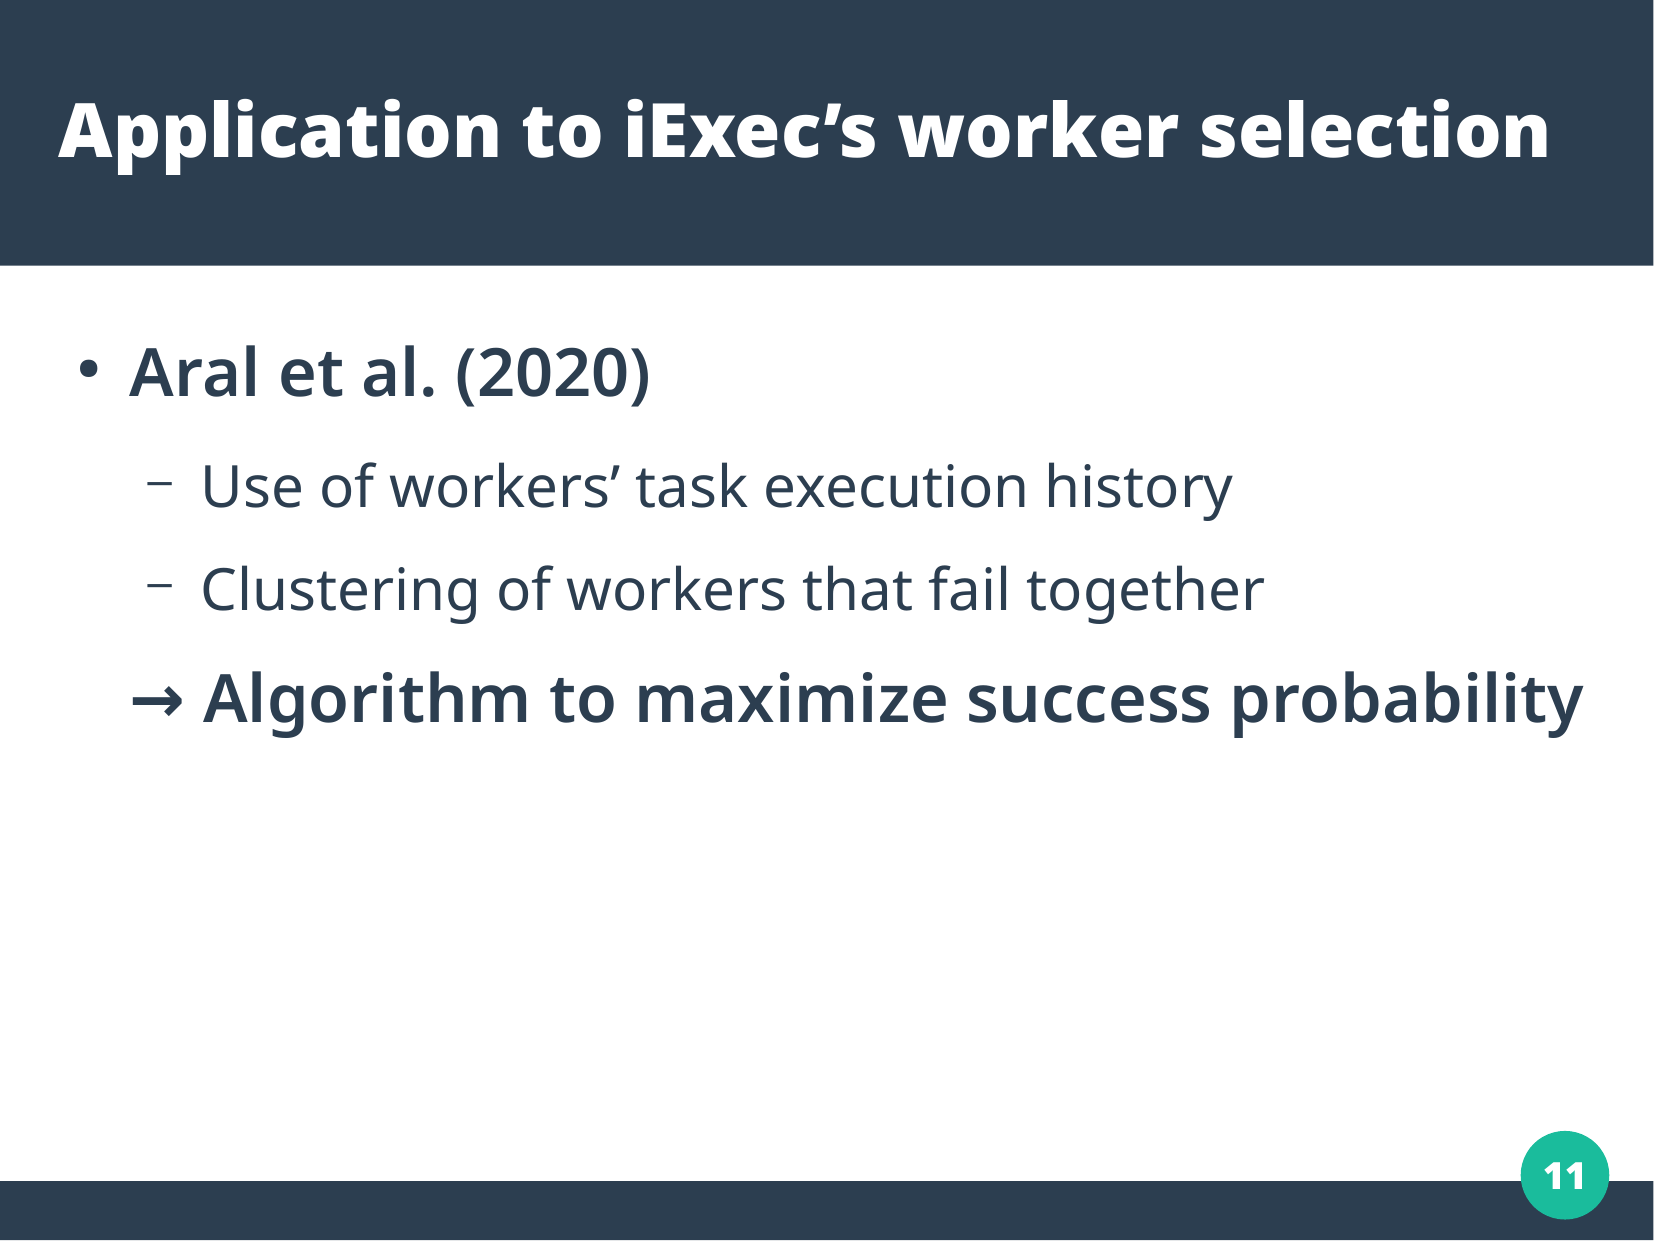

# Application to iExec’s worker selection
Aral et al. (2020)
Use of workers’ task execution history
Clustering of workers that fail together
→ Algorithm to maximize success probability
11